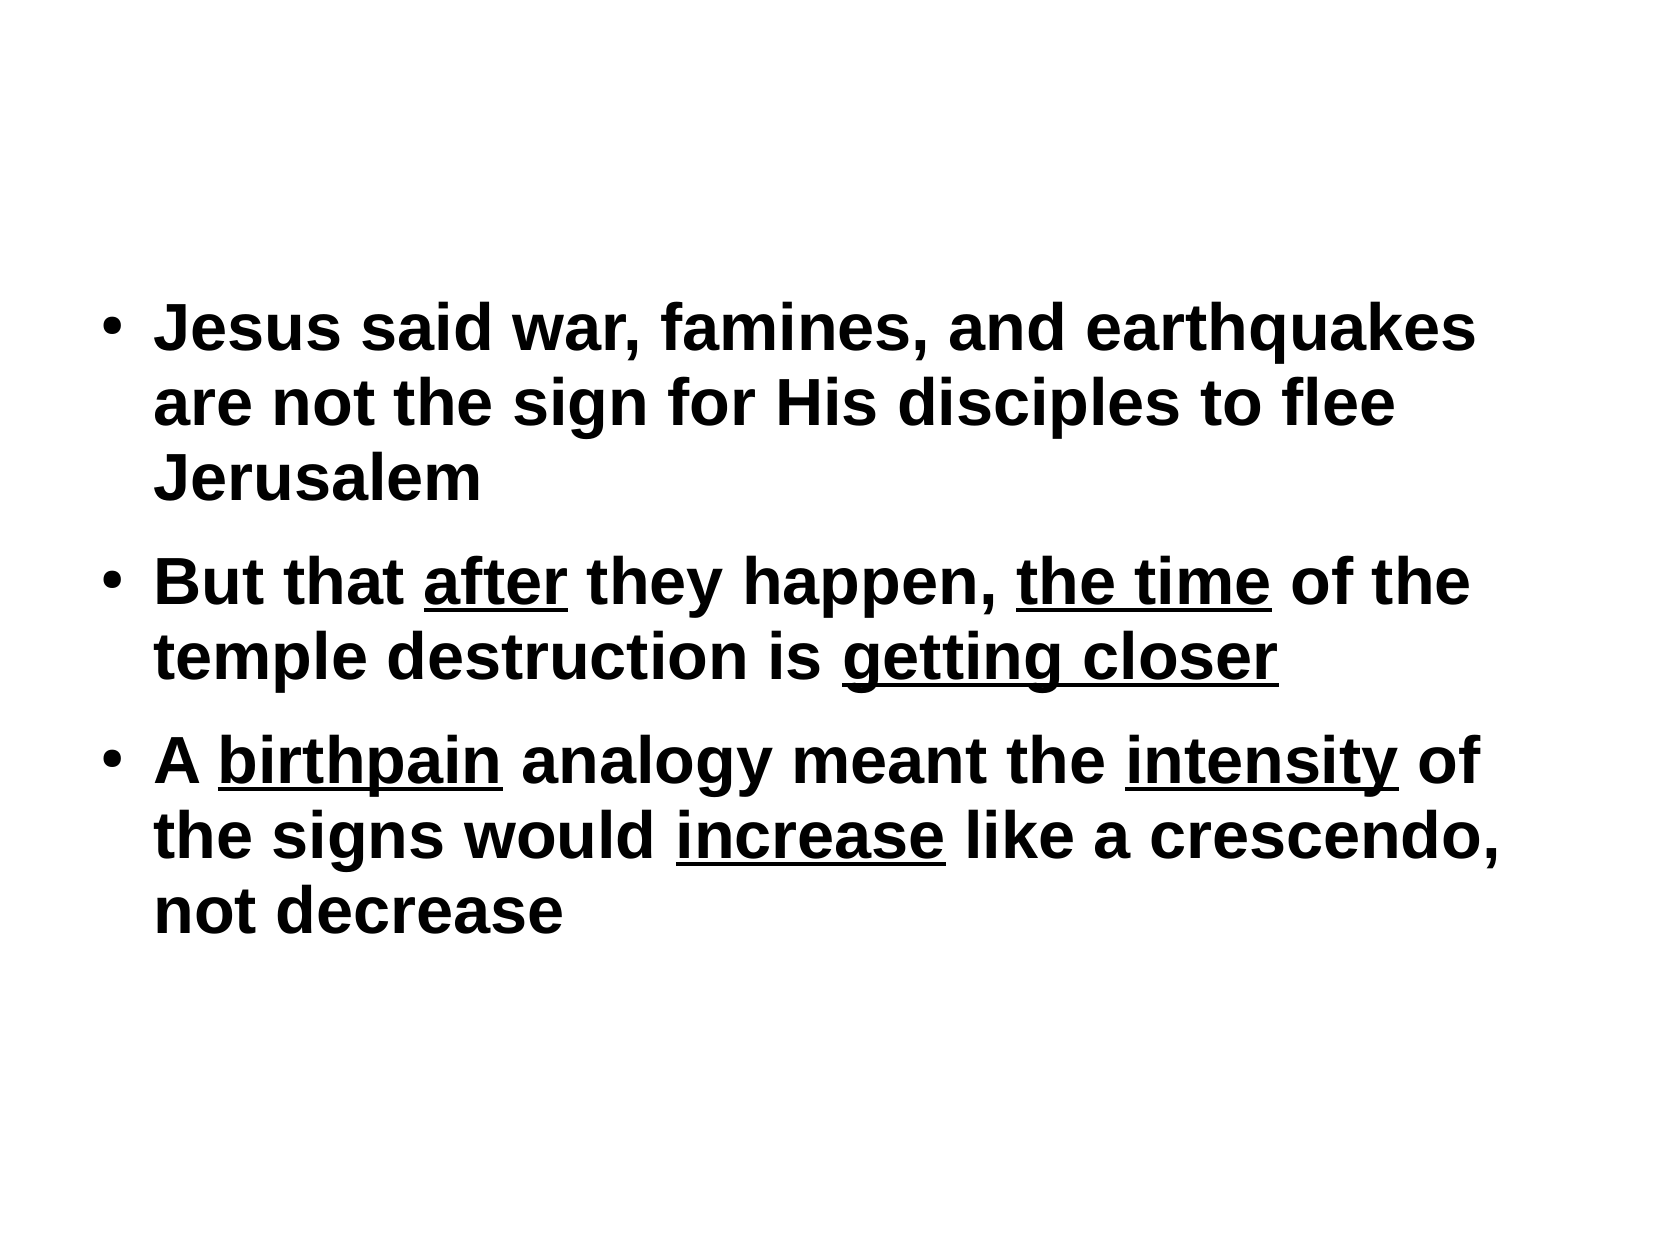

#
Jesus said war, famines, and earthquakes are not the sign for His disciples to flee Jerusalem
But that after they happen, the time of the temple destruction is getting closer
A birthpain analogy meant the intensity of the signs would increase like a crescendo, not decrease